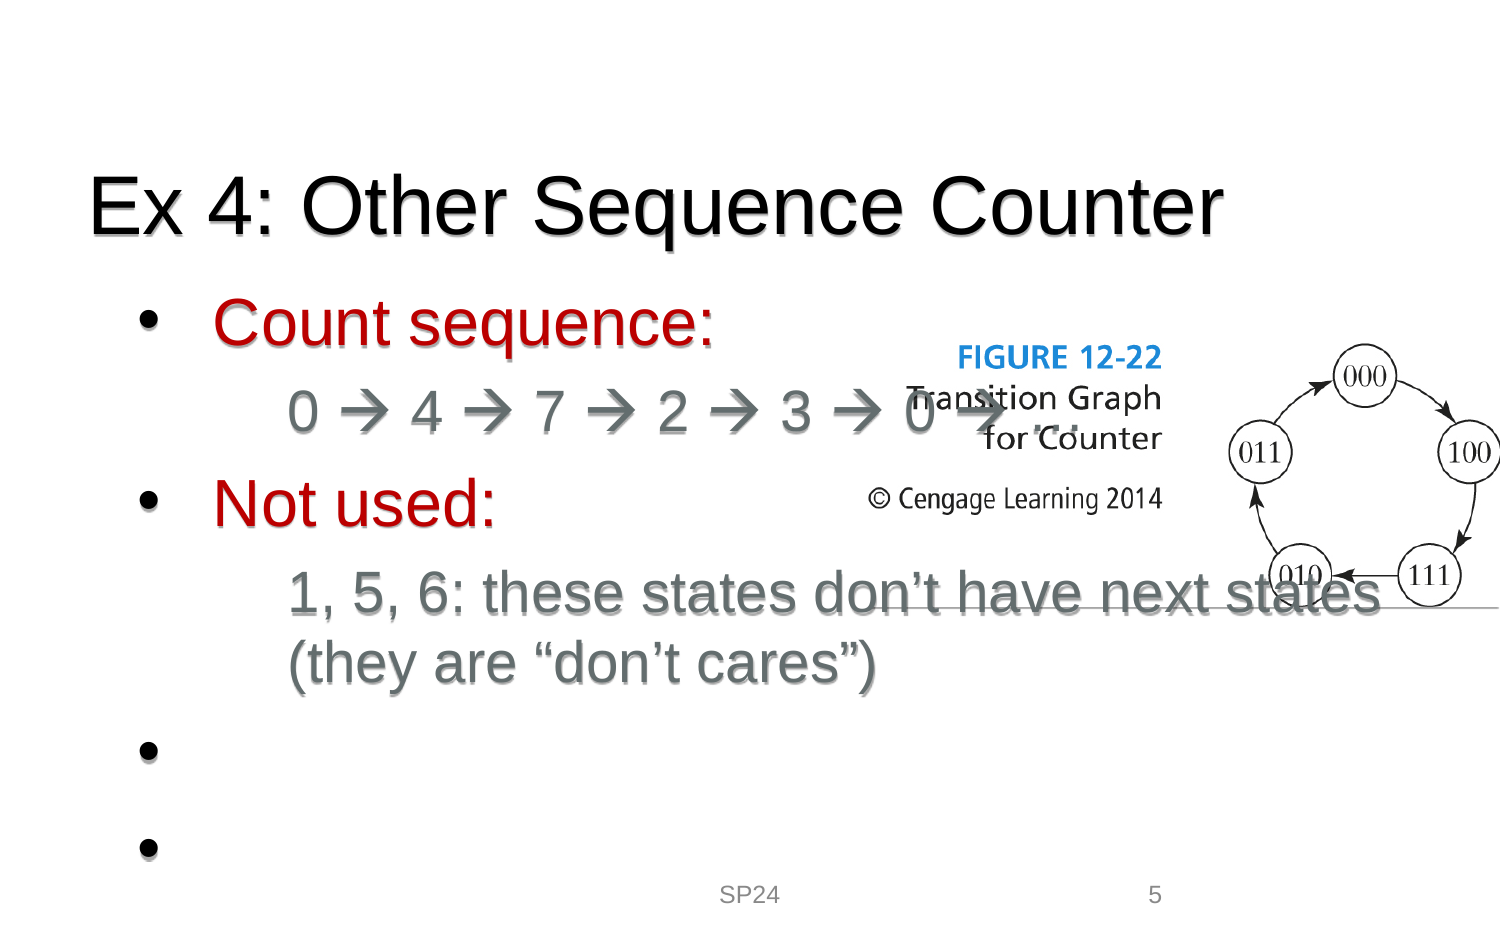

# Ex 4: Other Sequence Counter
Count sequence:
0  4  7  2  3  0  …
Not used:
1, 5, 6: these states don’t have next states (they are “don’t cares”)
SP24